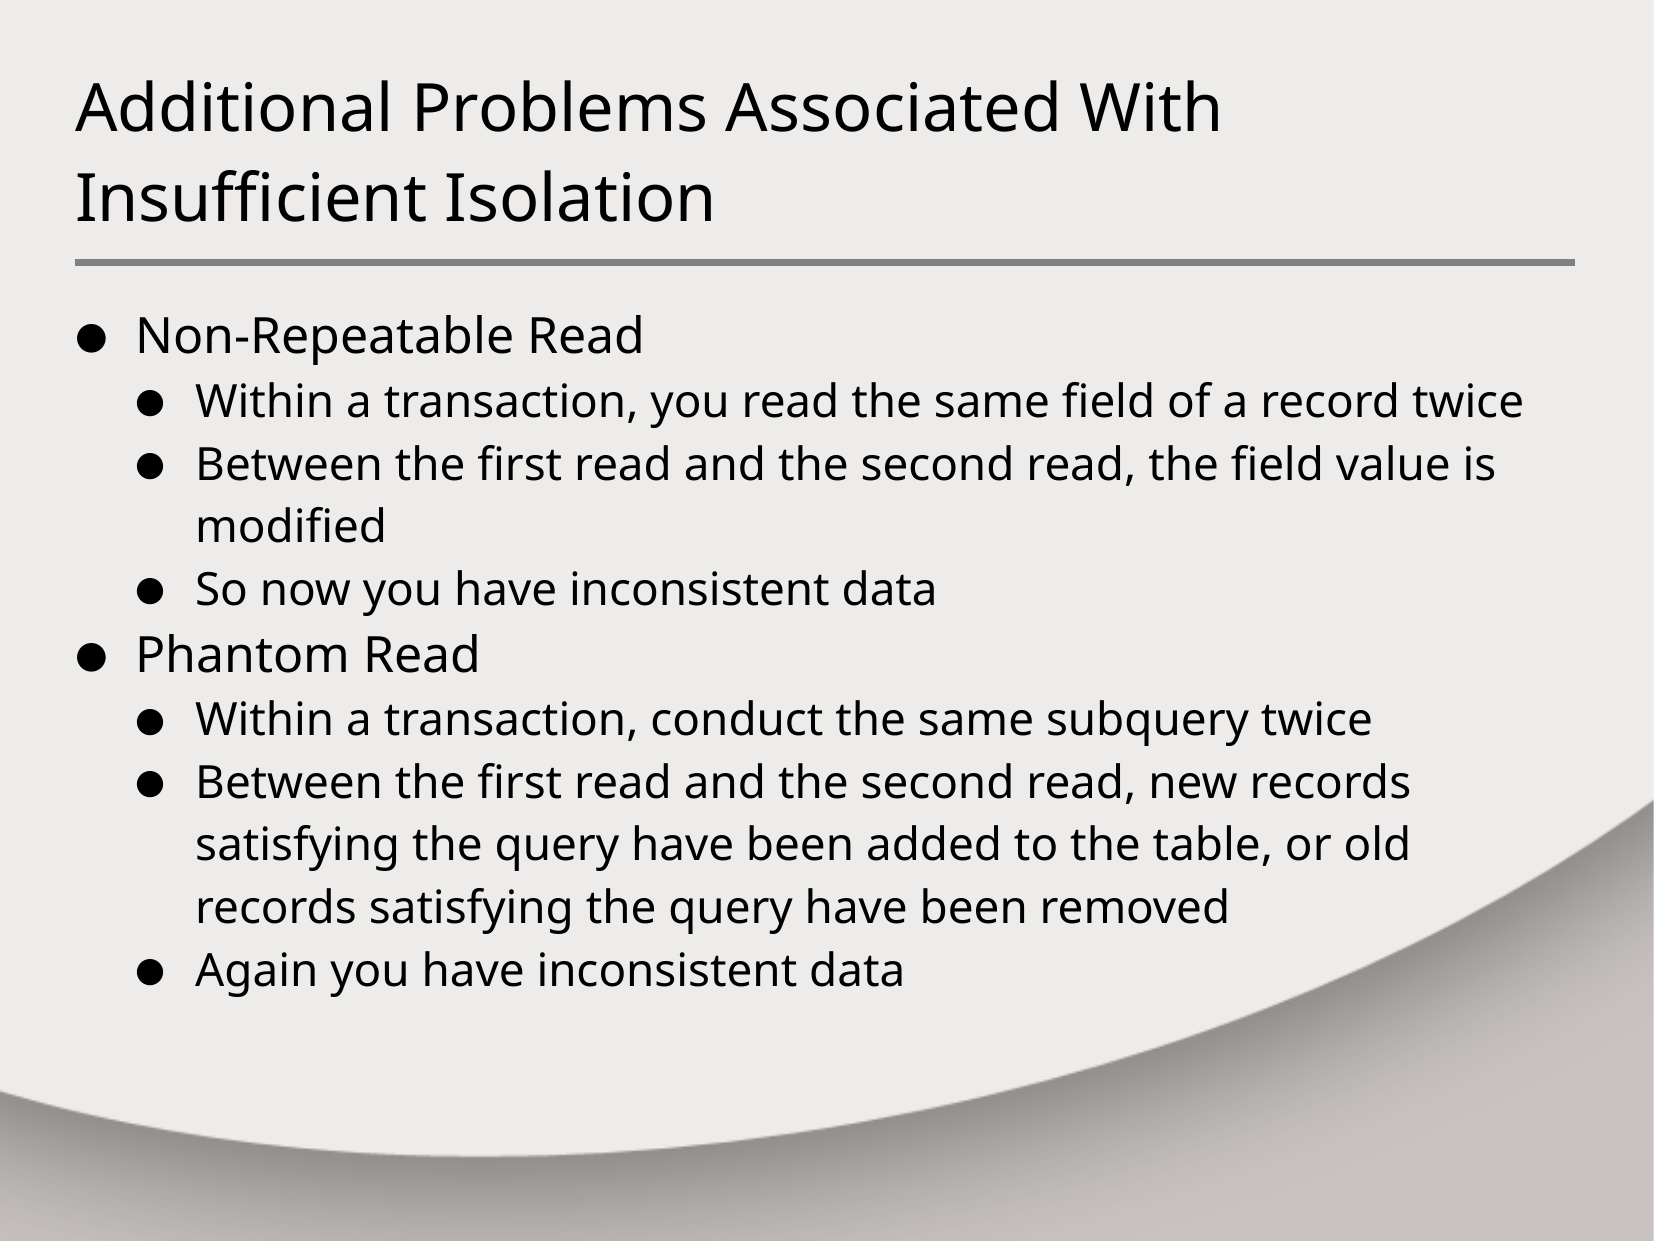

# Additional Problems Associated With Insufficient Isolation
Non-Repeatable Read
Within a transaction, you read the same field of a record twice
Between the first read and the second read, the field value is modified
So now you have inconsistent data
Phantom Read
Within a transaction, conduct the same subquery twice
Between the first read and the second read, new records satisfying the query have been added to the table, or old records satisfying the query have been removed
Again you have inconsistent data